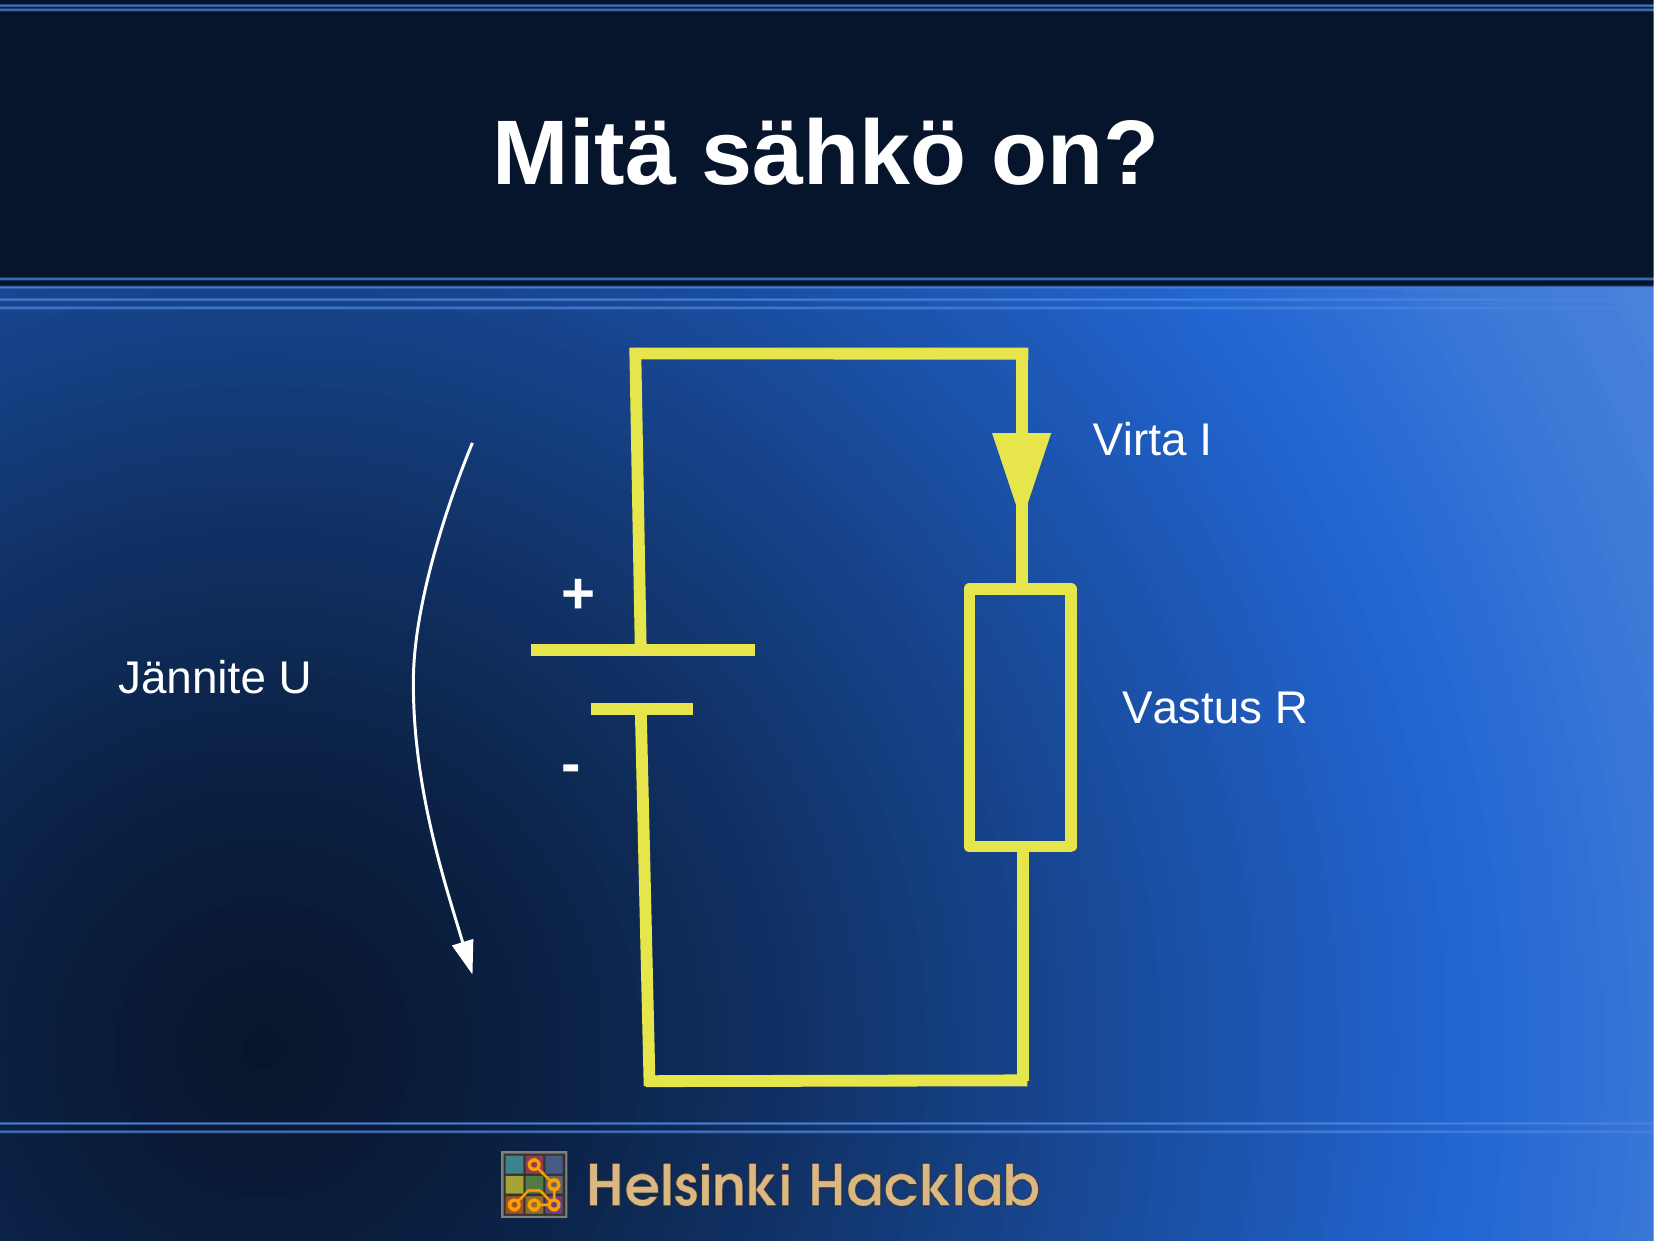

# Mitä sähkö on?
Virta I
+
Jännite U
Vastus R
-